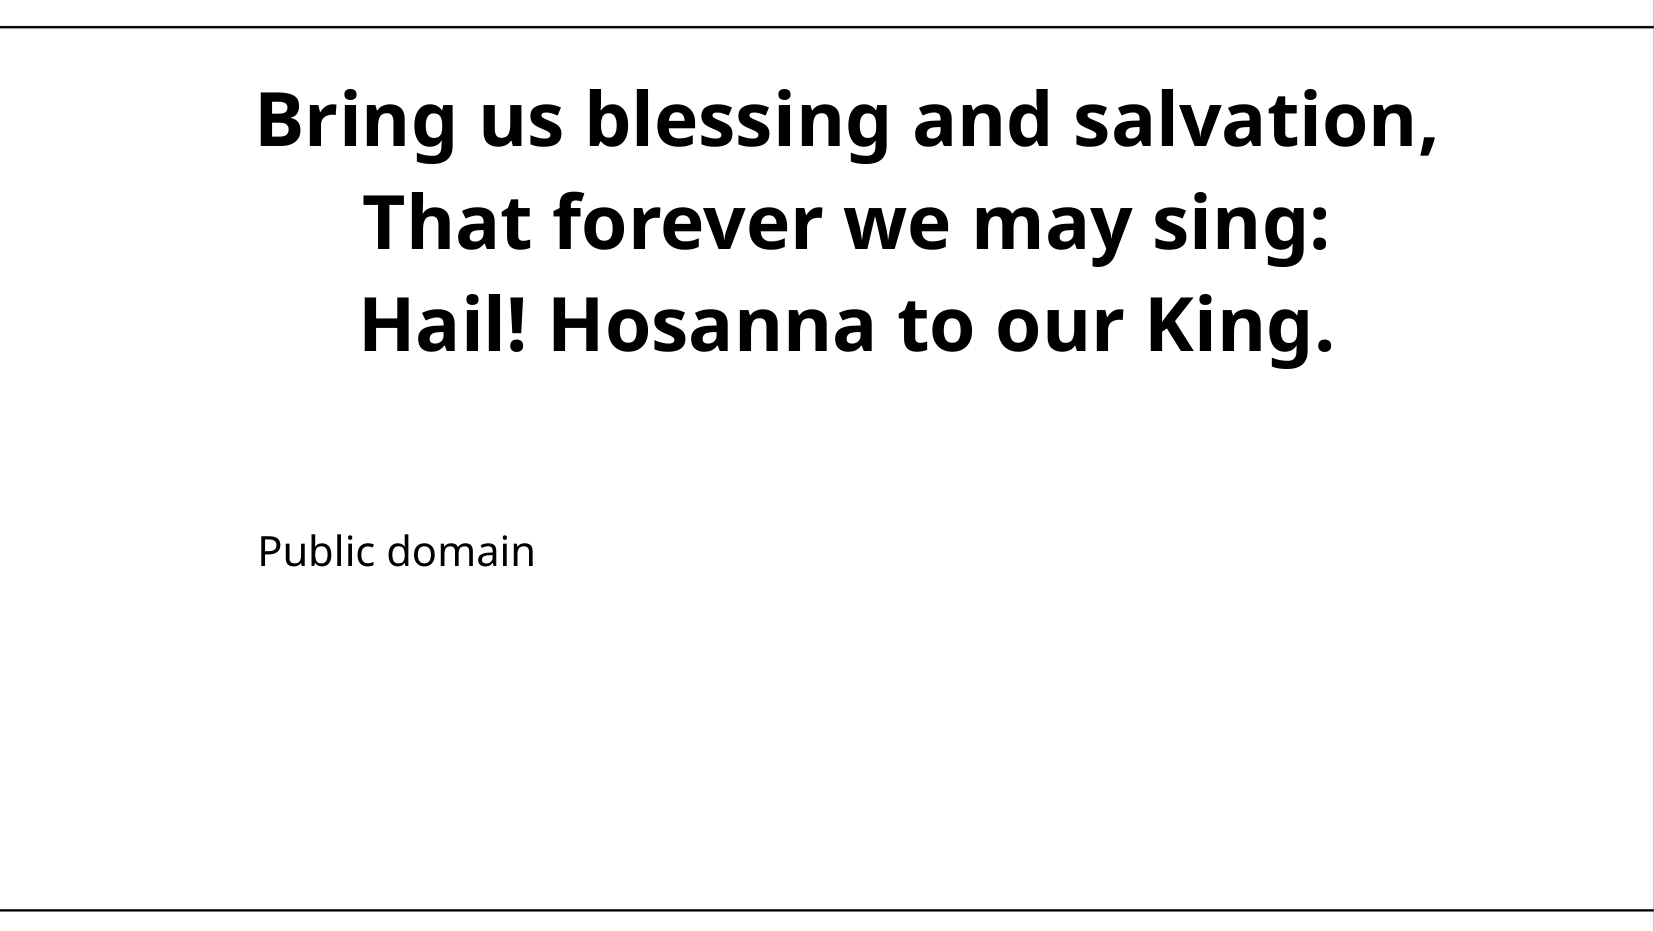

Bring us blessing and salvation,
That forever we may sing:
Hail! Hosanna to our King.
 Public domain